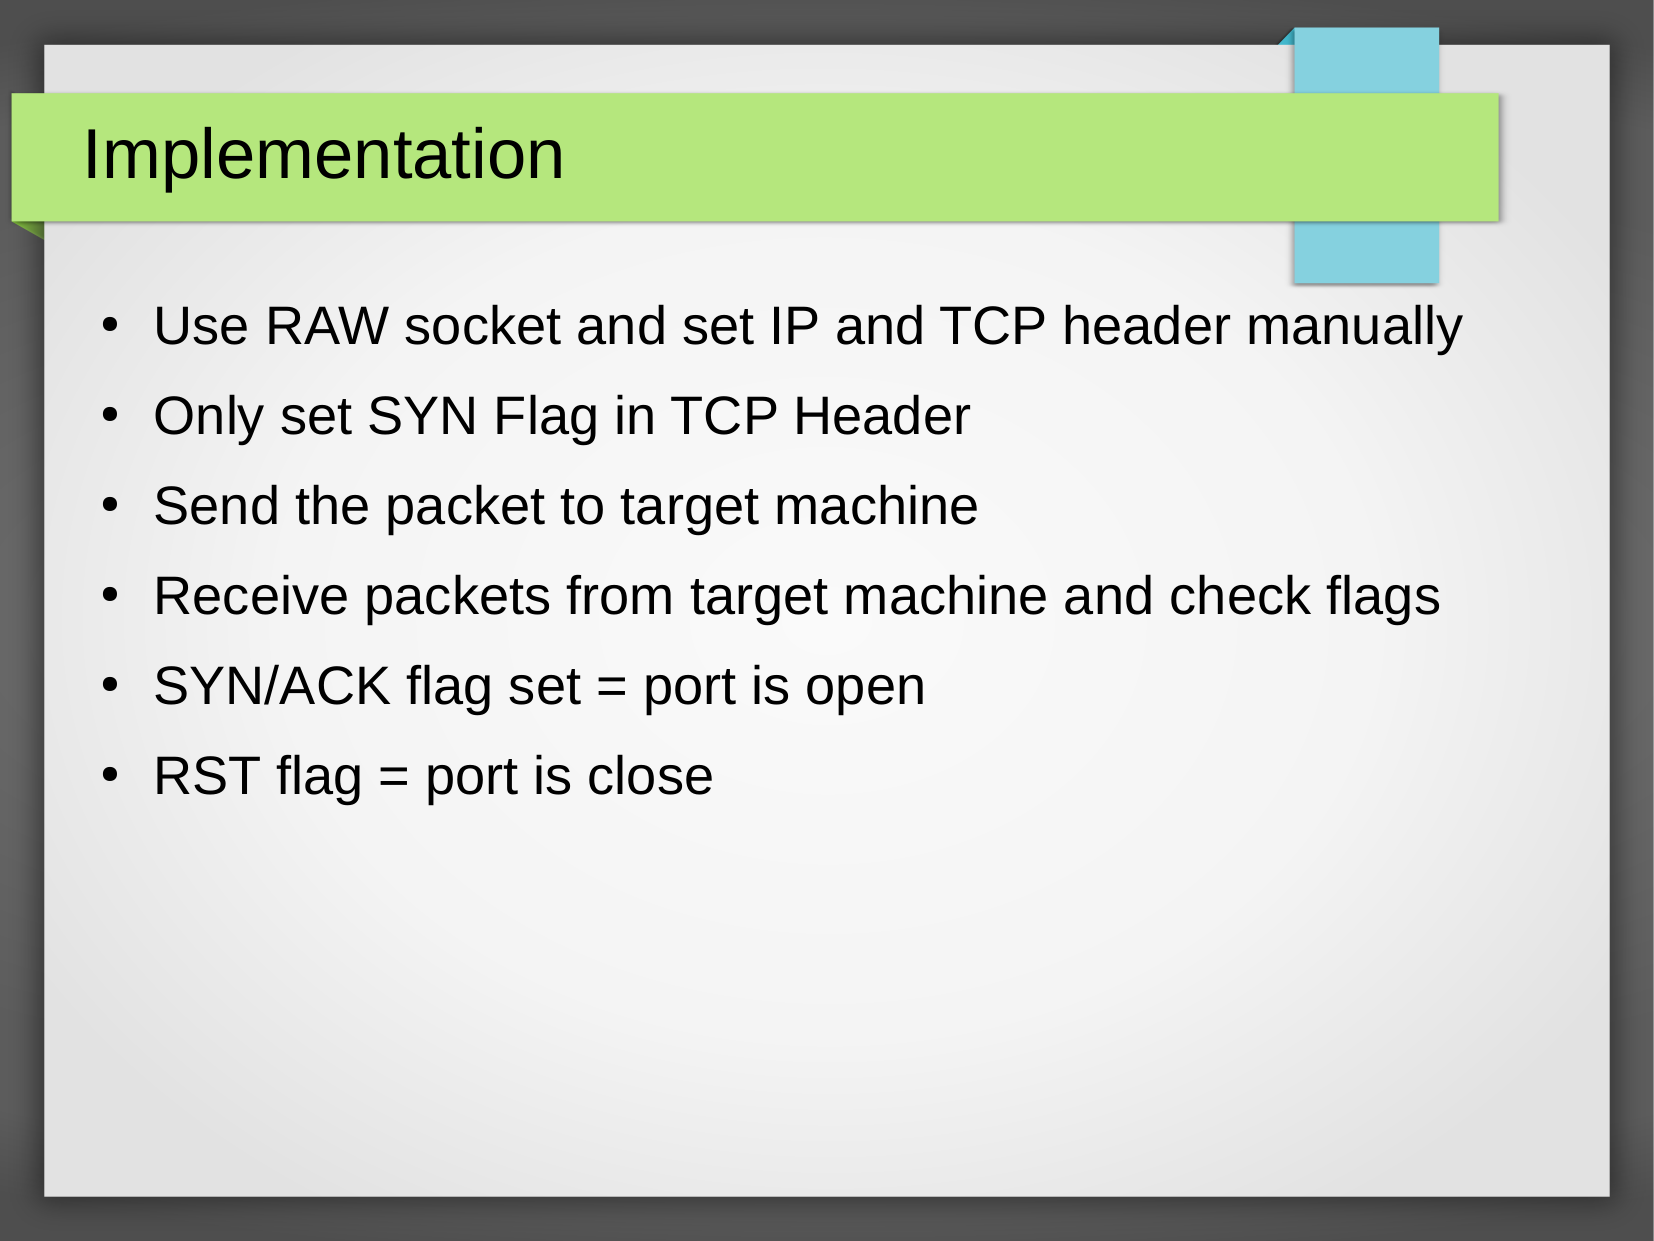

# Implementation
Use RAW socket and set IP and TCP header manually
Only set SYN Flag in TCP Header
Send the packet to target machine
Receive packets from target machine and check flags
SYN/ACK flag set = port is open
RST flag = port is close